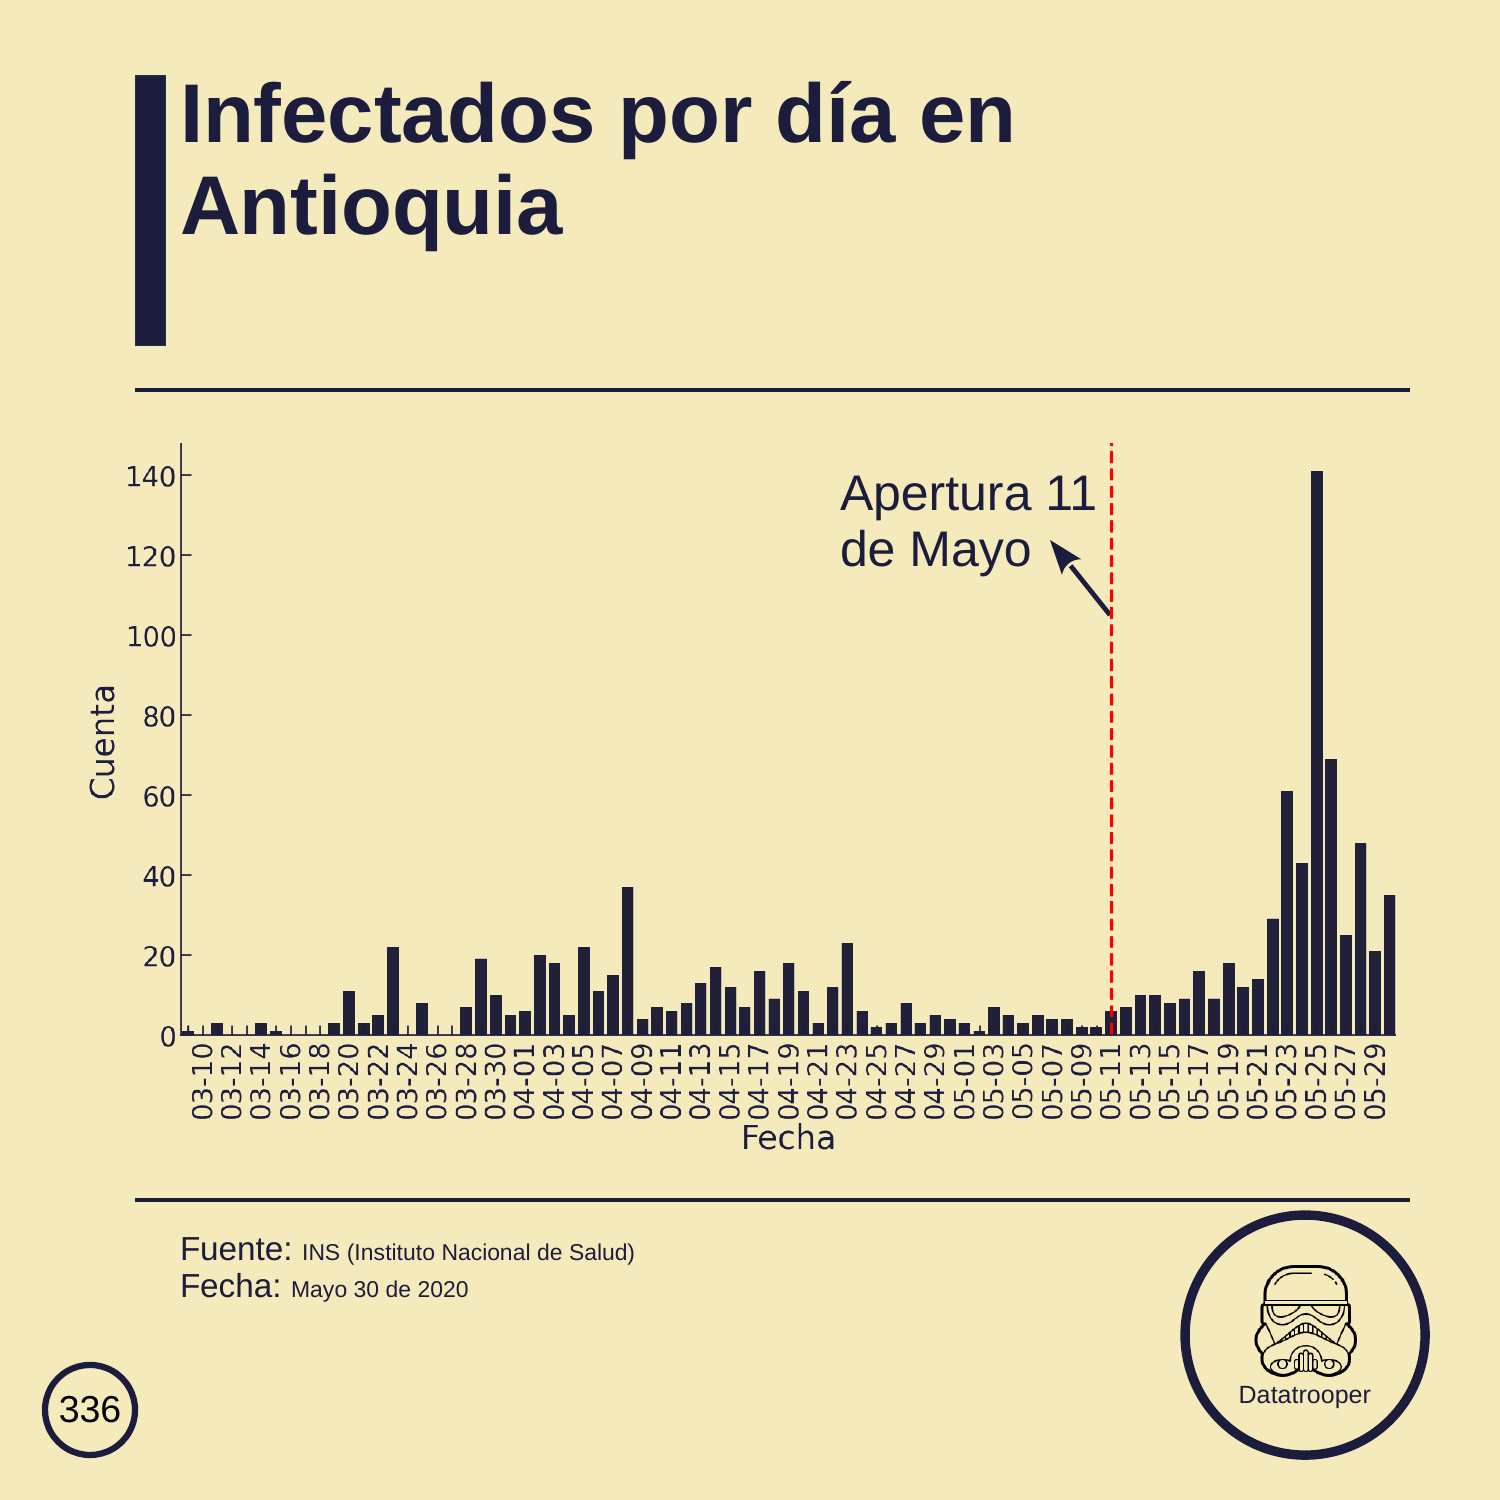

# Infectados por día en Antioquia
Apertura 11 de Mayo
Fuente: INS (Instituto Nacional de Salud)
Fecha: Mayo 30 de 2020
336
Datatrooper